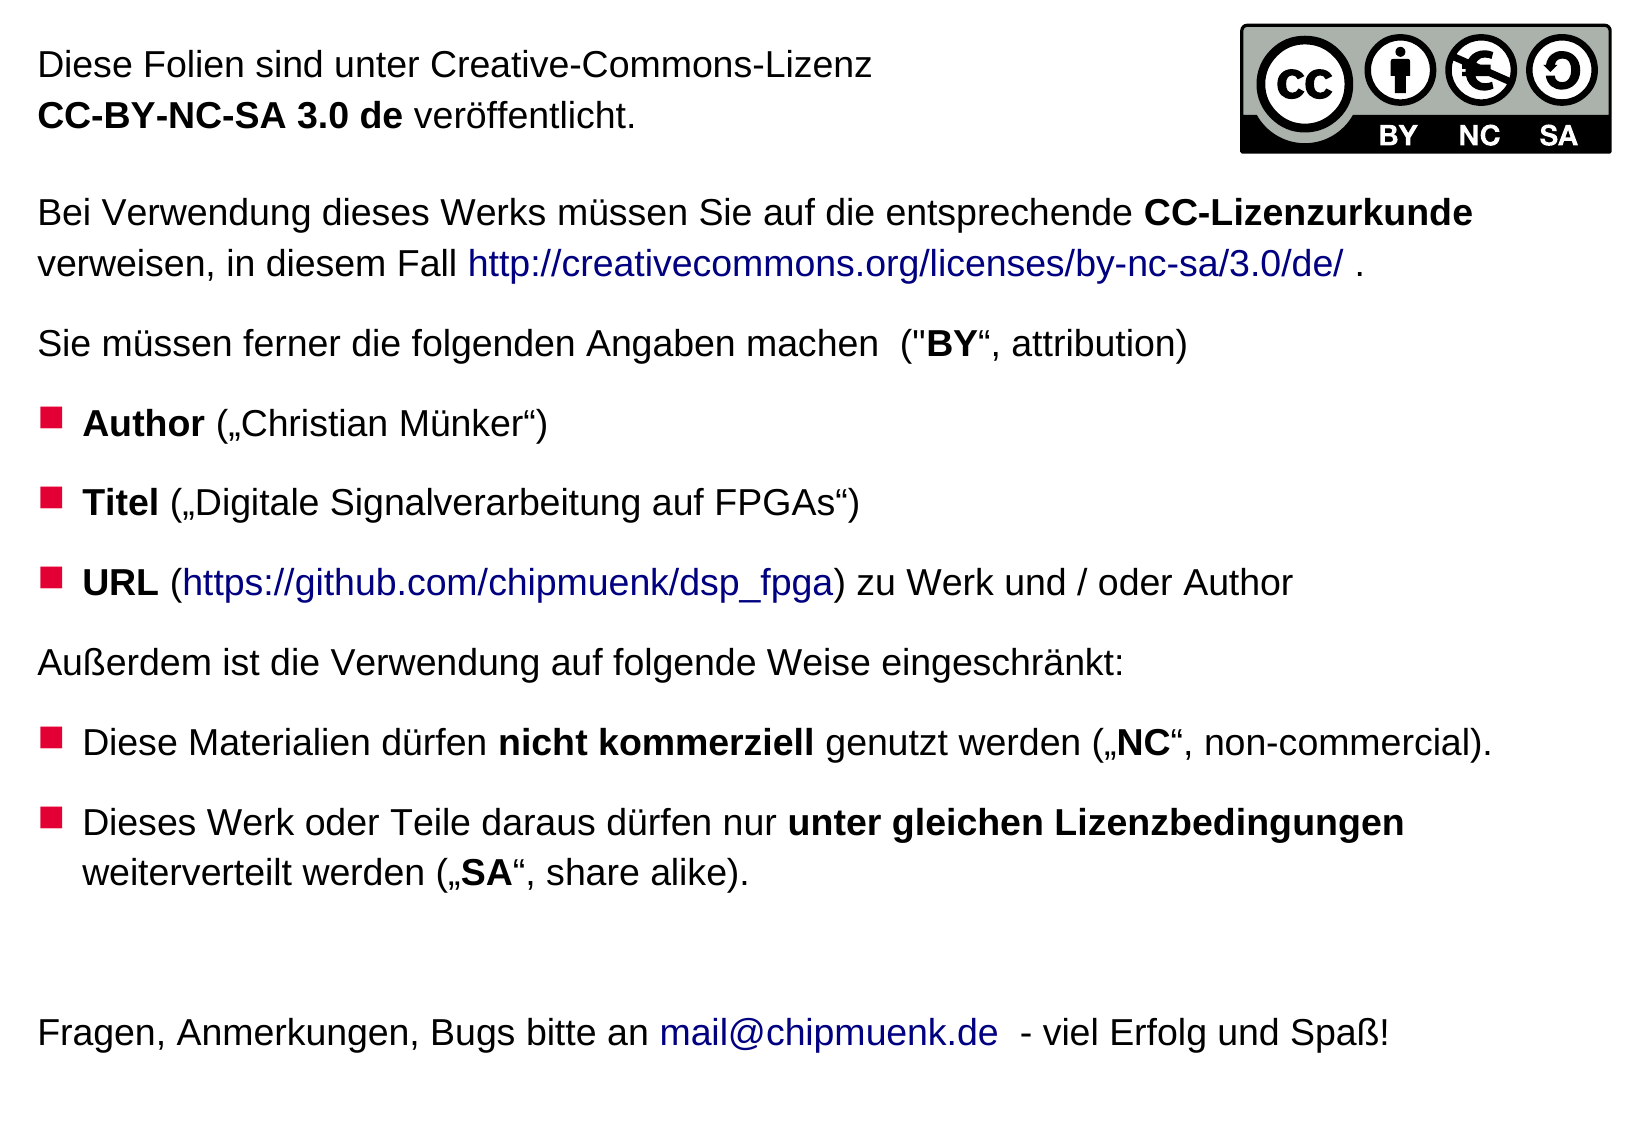

# Diese Folien sind unter Creative-Commons-Lizenz CC-BY-NC-SA 3.0 de veröffentlicht.
Bei Verwendung dieses Werks müssen Sie auf die entsprechende CC-Lizenzurkunde verweisen, in diesem Fall http://creativecommons.org/licenses/by-nc-sa/3.0/de/ .
Sie müssen ferner die folgenden Angaben machen ("BY“, attribution)
Author („Christian Münker“)
Titel („Digitale Signalverarbeitung auf FPGAs“)
URL (https://github.com/chipmuenk/dsp_fpga) zu Werk und / oder Author
Außerdem ist die Verwendung auf folgende Weise eingeschränkt:
Diese Materialien dürfen nicht kommerziell genutzt werden („NC“, non-commercial).
Dieses Werk oder Teile daraus dürfen nur unter gleichen Lizenzbedingungen weiterverteilt werden („SA“, share alike).
Fragen, Anmerkungen, Bugs bitte an mail@chipmuenk.de - viel Erfolg und Spaß!